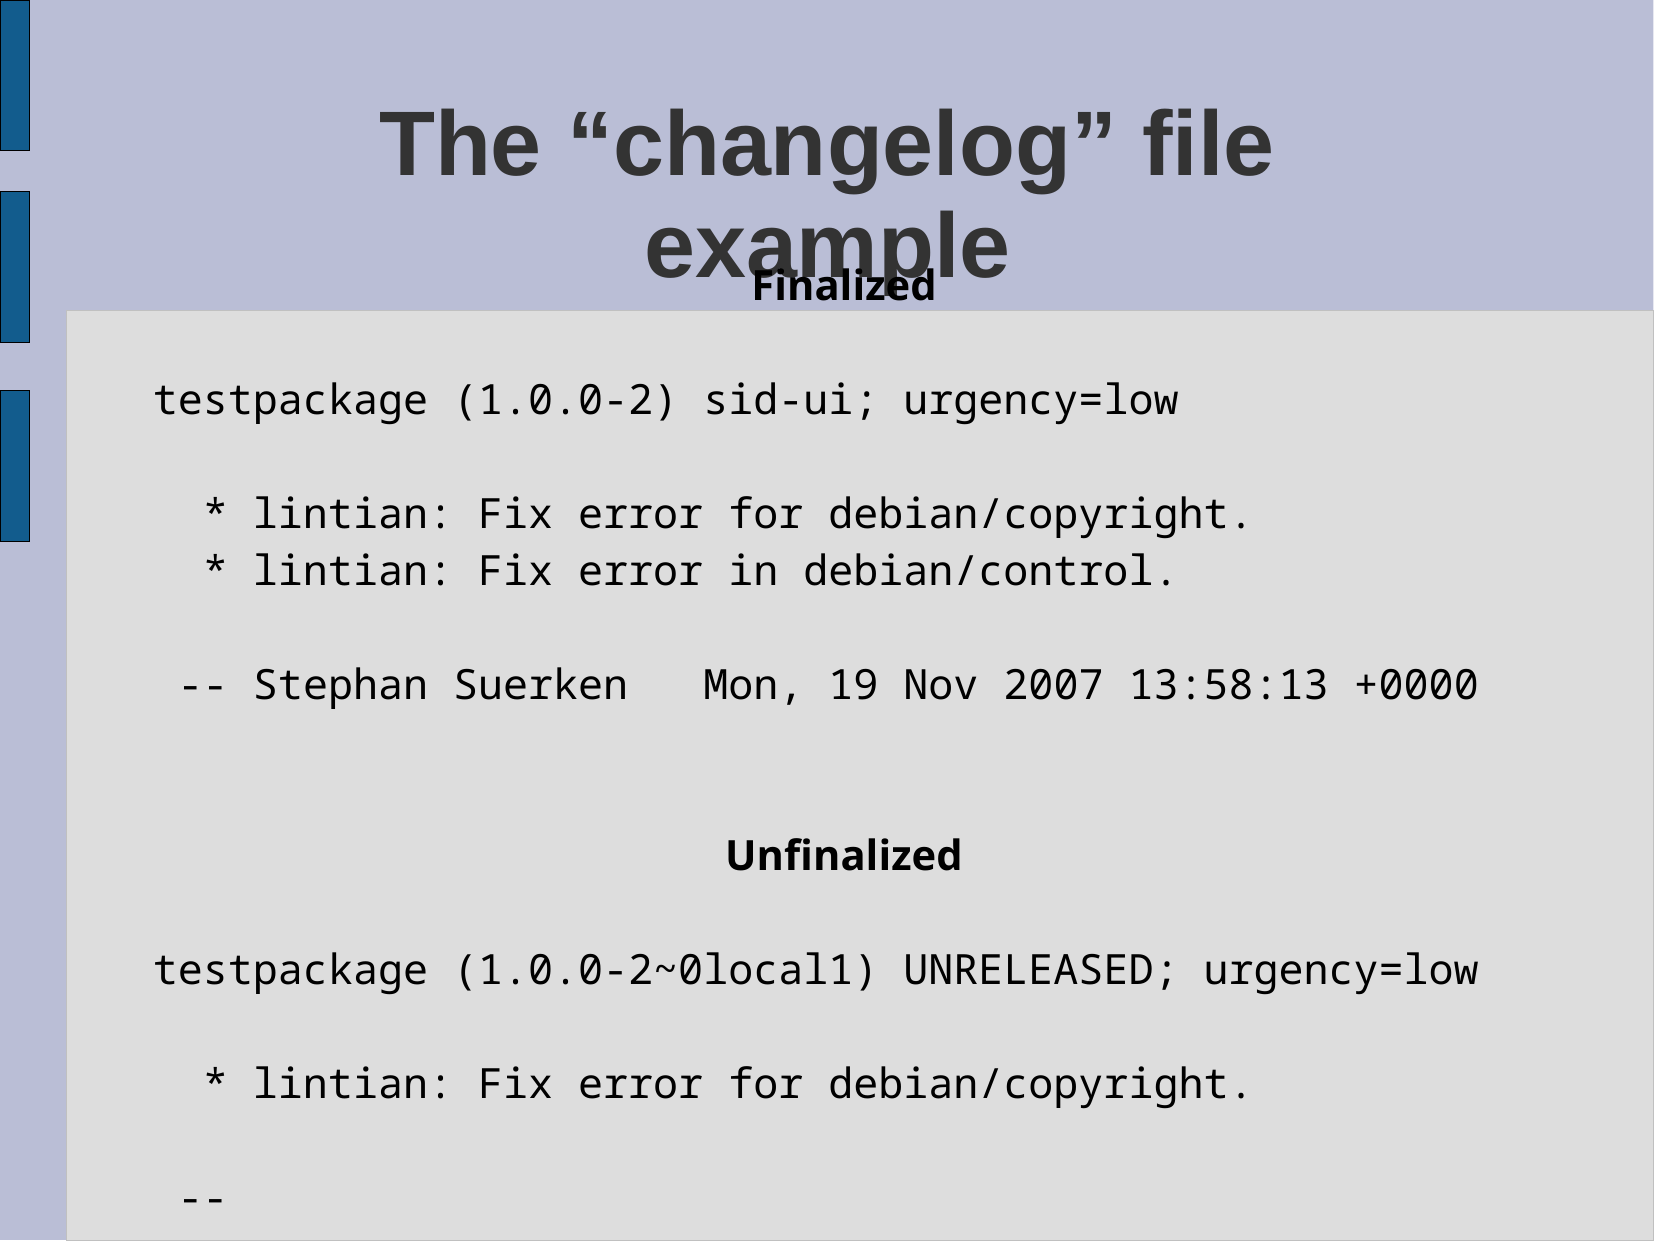

# The “changelog” file example
Finalized
testpackage (1.0.0-2) sid-ui; urgency=low
 * lintian: Fix error for debian/copyright.
 * lintian: Fix error in debian/control.
 -- Stephan Suerken Mon, 19 Nov 2007 13:58:13 +0000
Unfinalized
testpackage (1.0.0-2~0local1) UNRELEASED; urgency=low
 * lintian: Fix error for debian/copyright.
 --